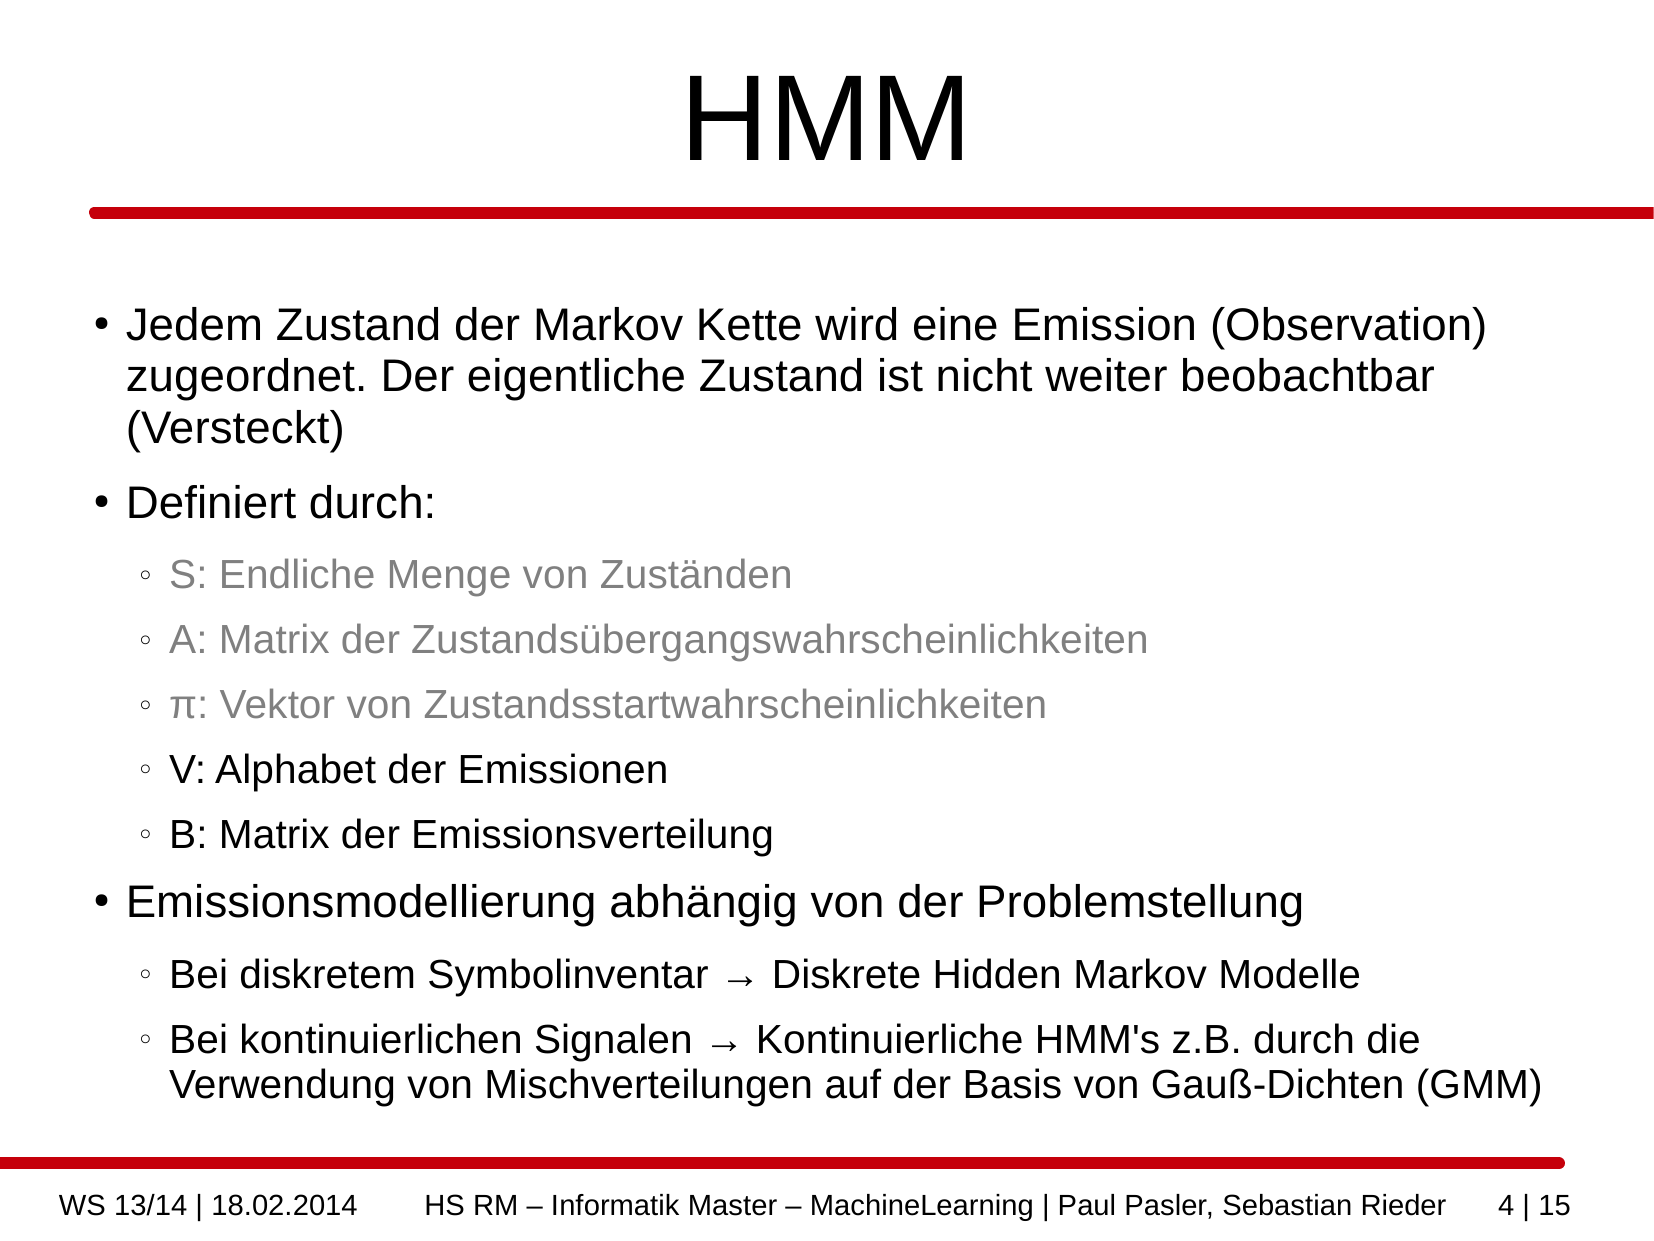

# HMM
Jedem Zustand der Markov Kette wird eine Emission (Observation) zugeordnet. Der eigentliche Zustand ist nicht weiter beobachtbar (Versteckt)
Definiert durch:
S: Endliche Menge von Zuständen
A: Matrix der Zustandsübergangswahrscheinlichkeiten
π: Vektor von Zustandsstartwahrscheinlichkeiten
V: Alphabet der Emissionen
B: Matrix der Emissionsverteilung
Emissionsmodellierung abhängig von der Problemstellung
Bei diskretem Symbolinventar → Diskrete Hidden Markov Modelle
Bei kontinuierlichen Signalen → Kontinuierliche HMM's z.B. durch die Verwendung von Mischverteilungen auf der Basis von Gauß-Dichten (GMM)
18.02.2014
4